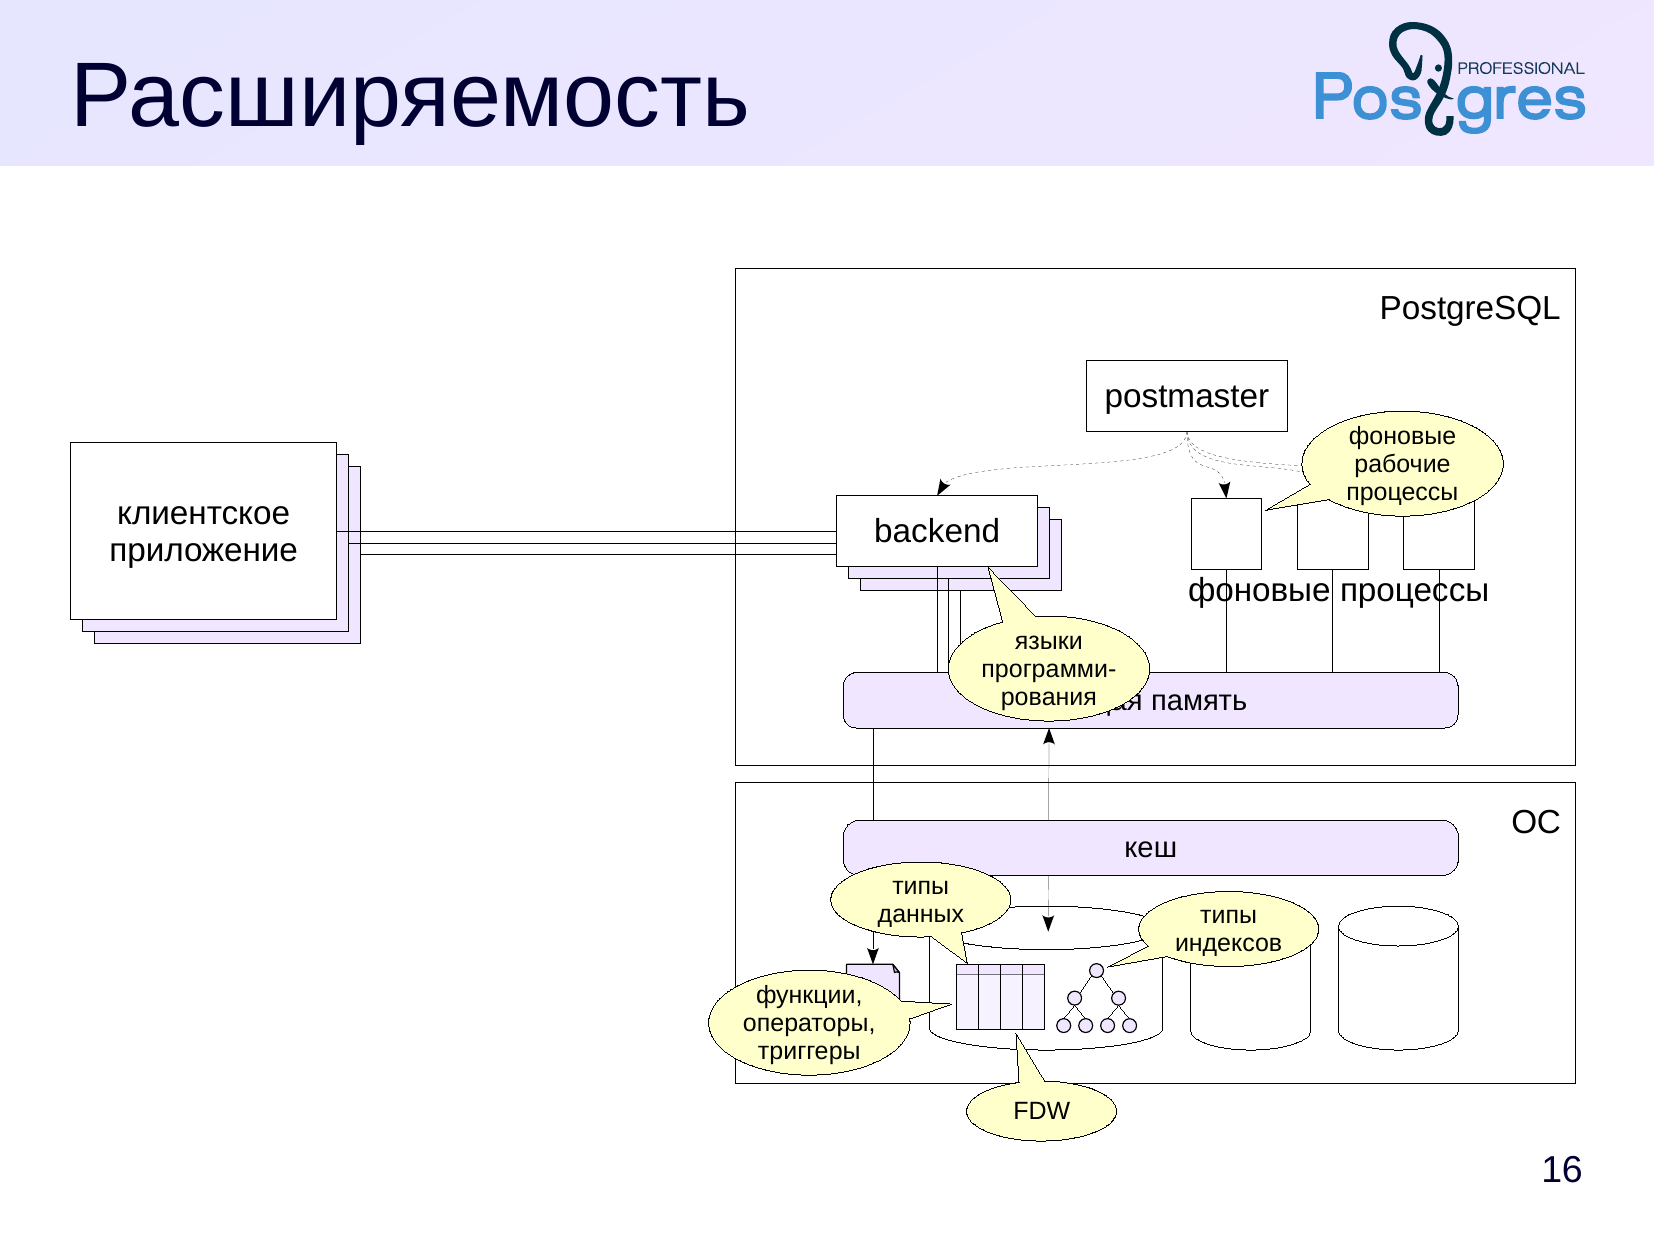

# Расширяемость
PostgreSQL
postmaster
фоновые
рабочие
процессы
клиентское
приложение
backend
фоновые процессы
языки
программи-
рования
общая память
ОС
кеш
типы
данных
типы
индексов
функции,
операторы,
триггеры
FDW